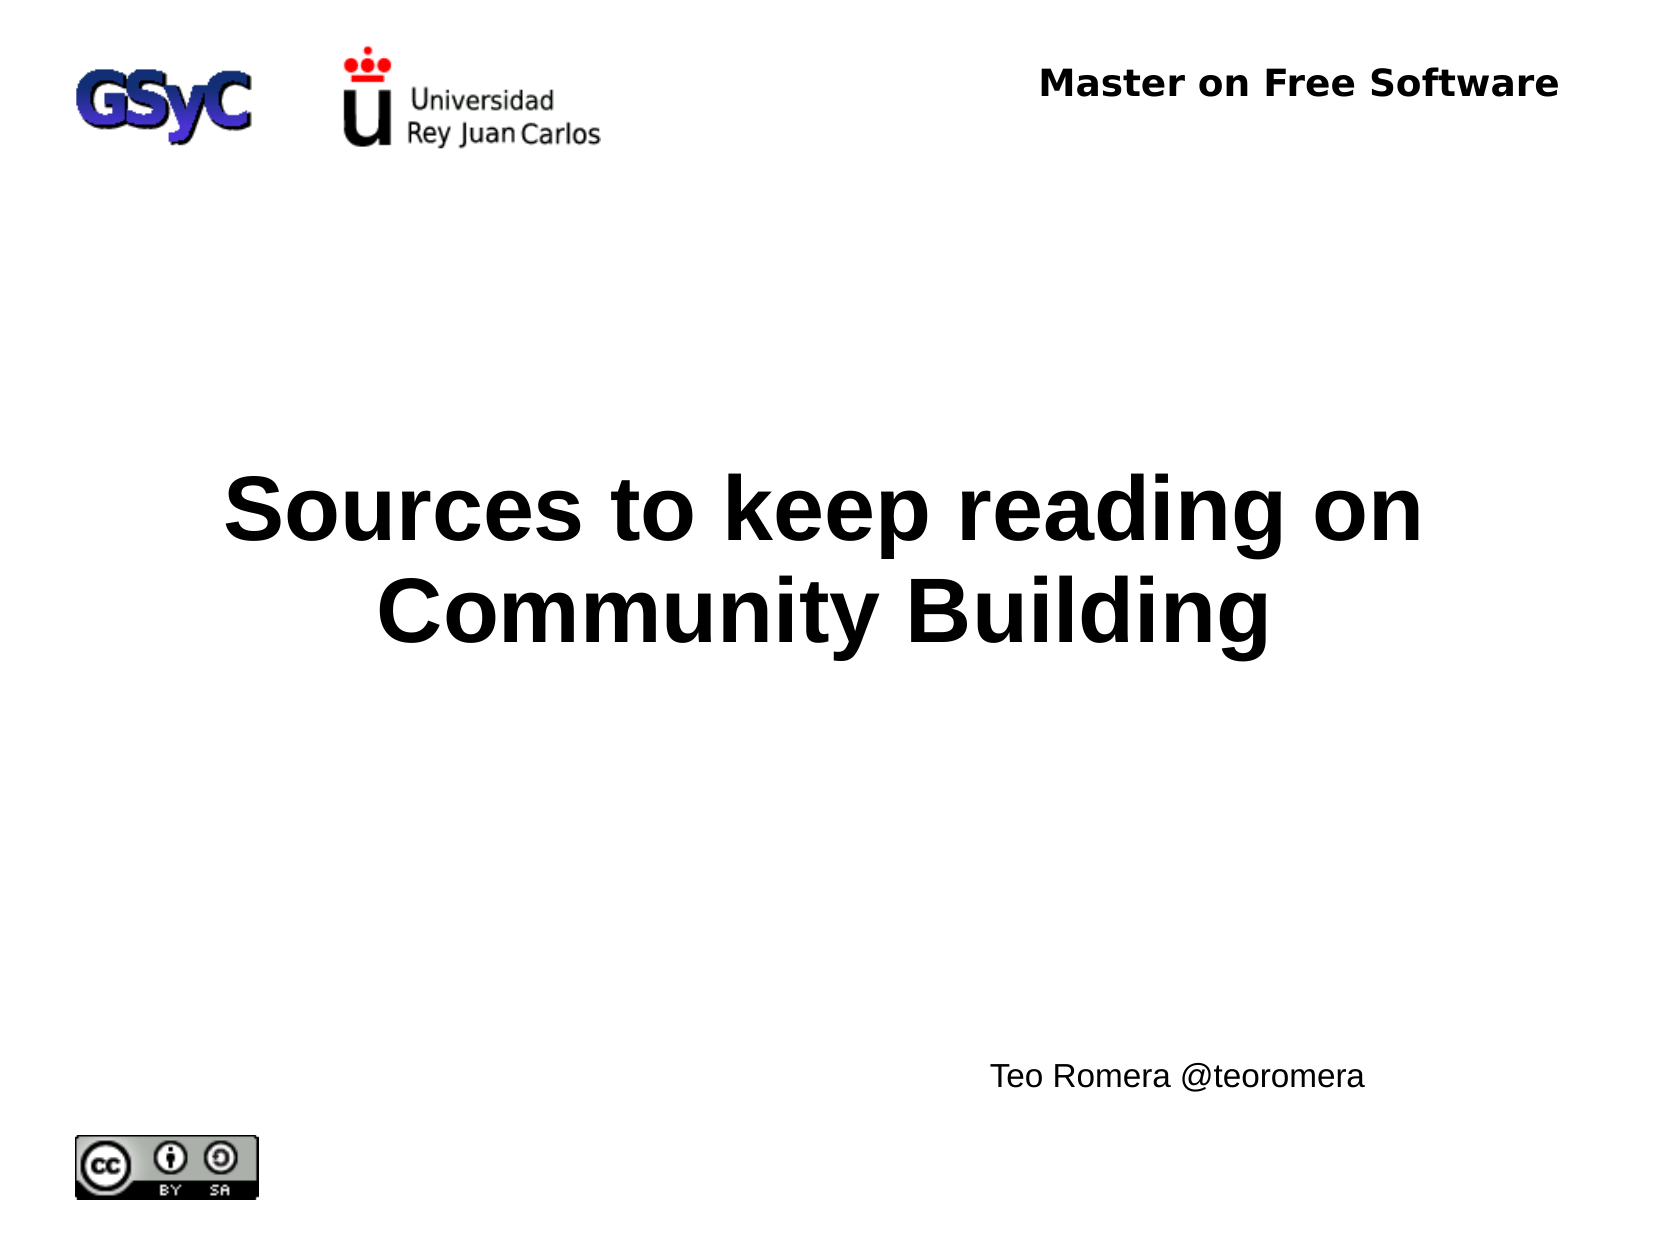

Sources to keep reading on Community Building
Teo Romera @teoromera